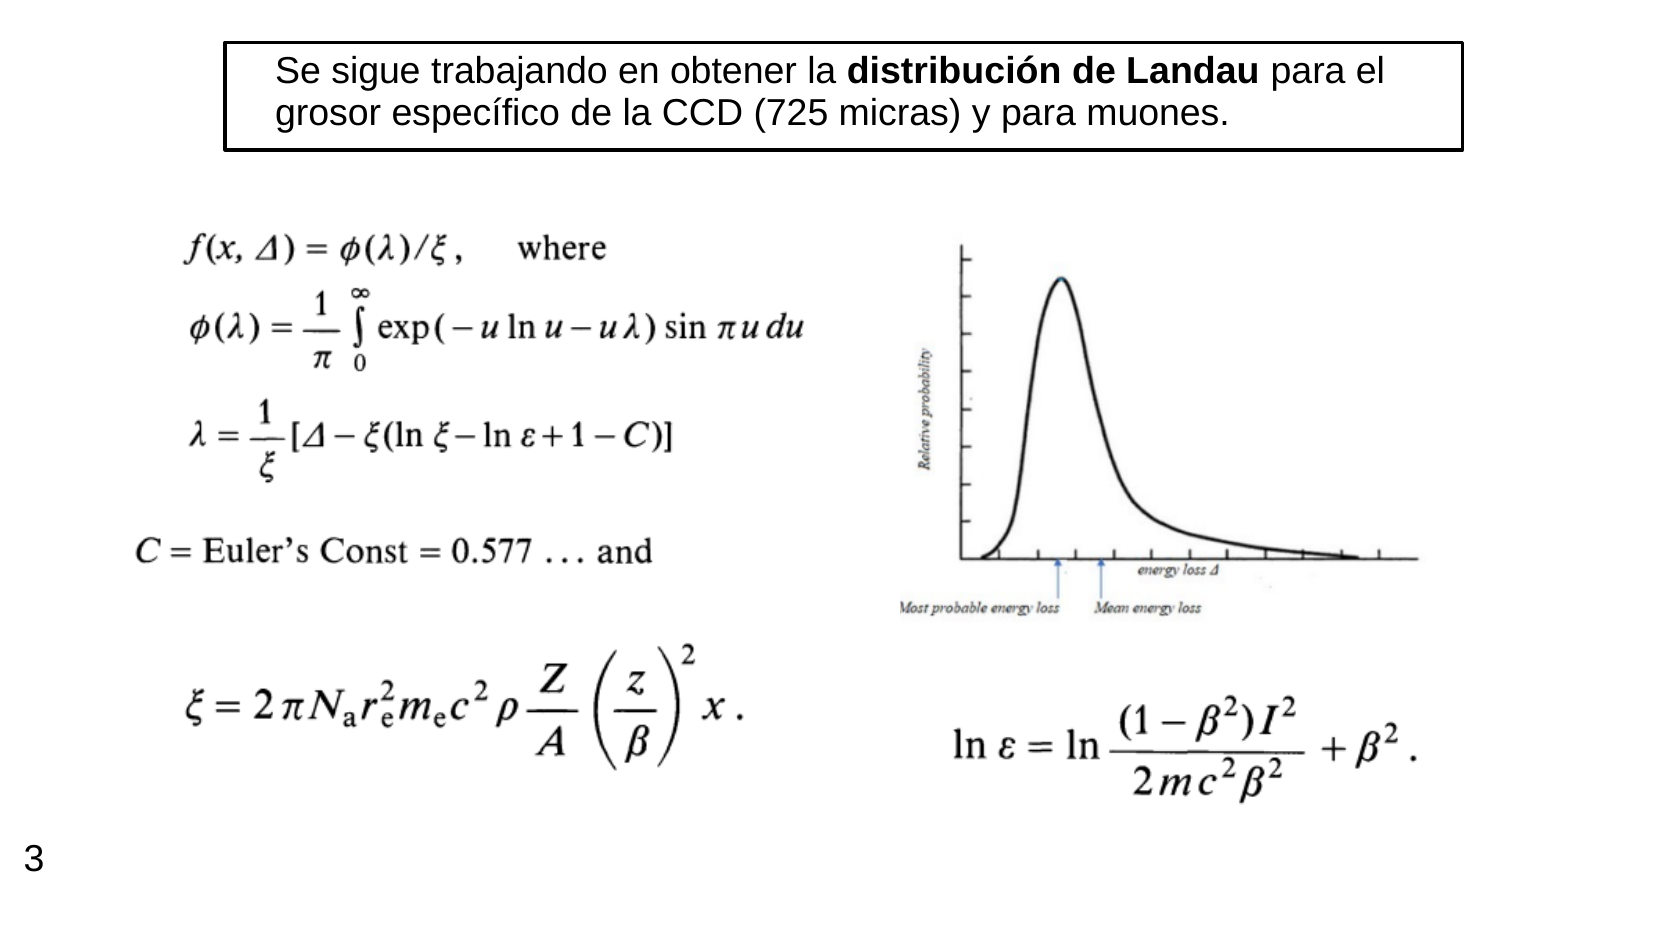

Se sigue trabajando en obtener la distribución de Landau para el grosor específico de la CCD (725 micras) y para muones.